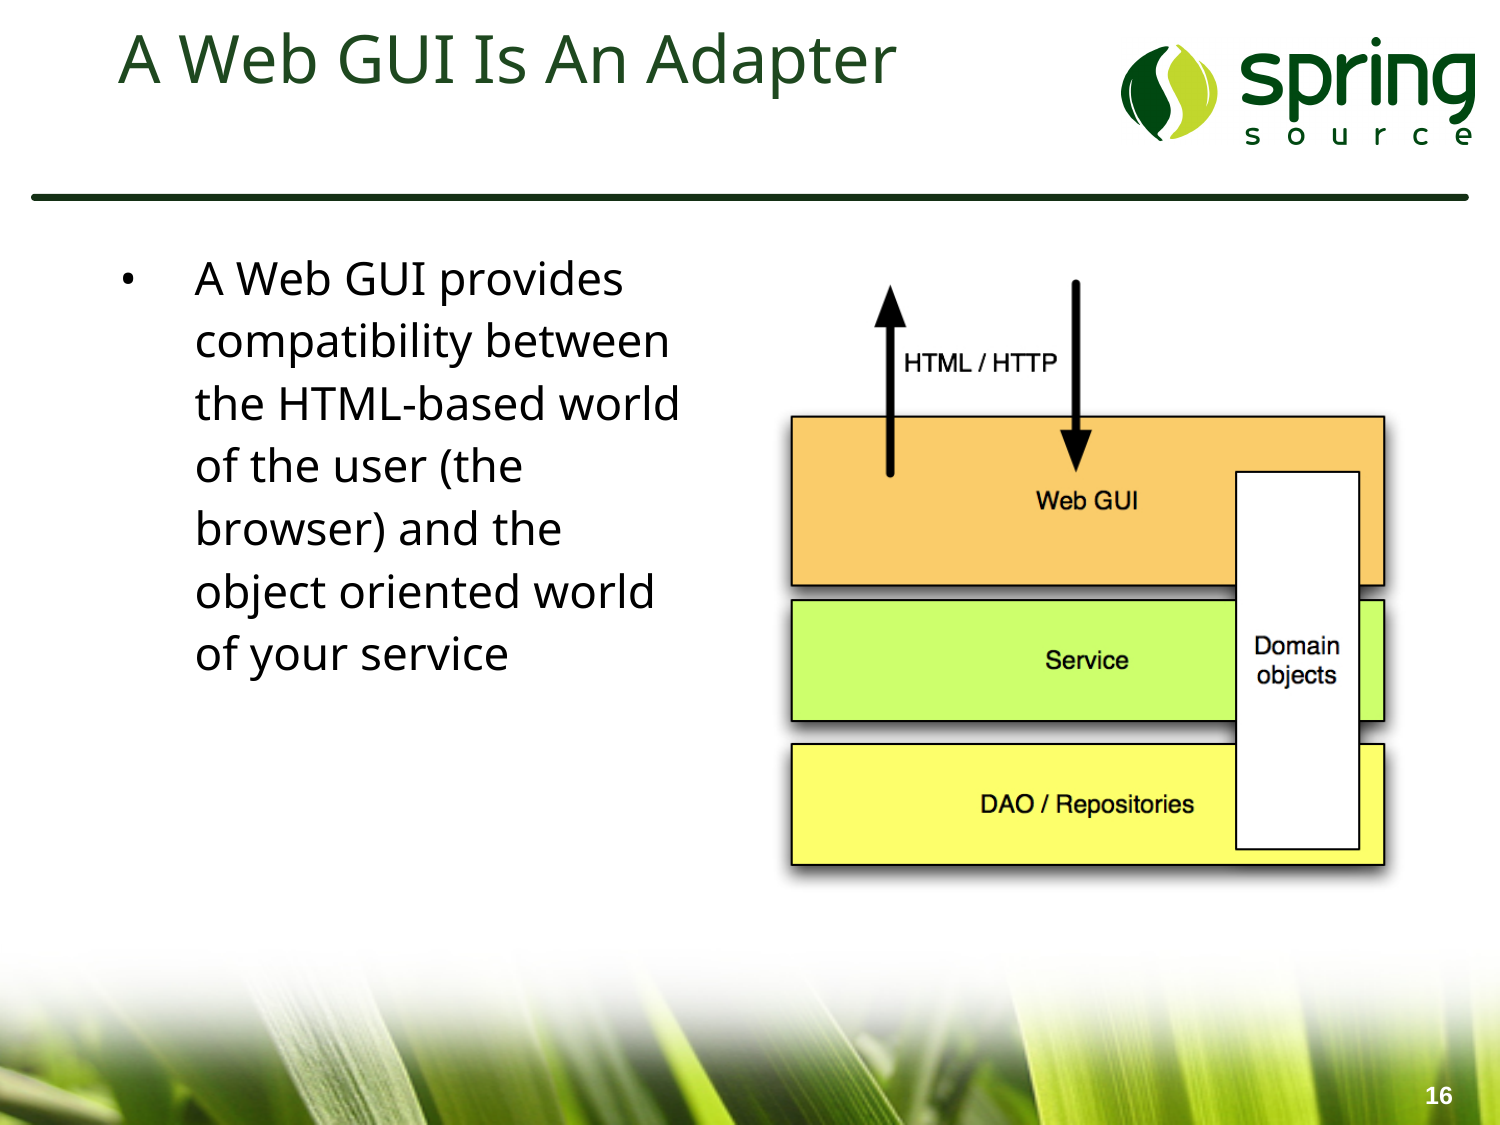

# A Web GUI Is An Adapter
A Web GUI provides compatibility between the HTML-based world of the user (the browser) and the object oriented world of your service